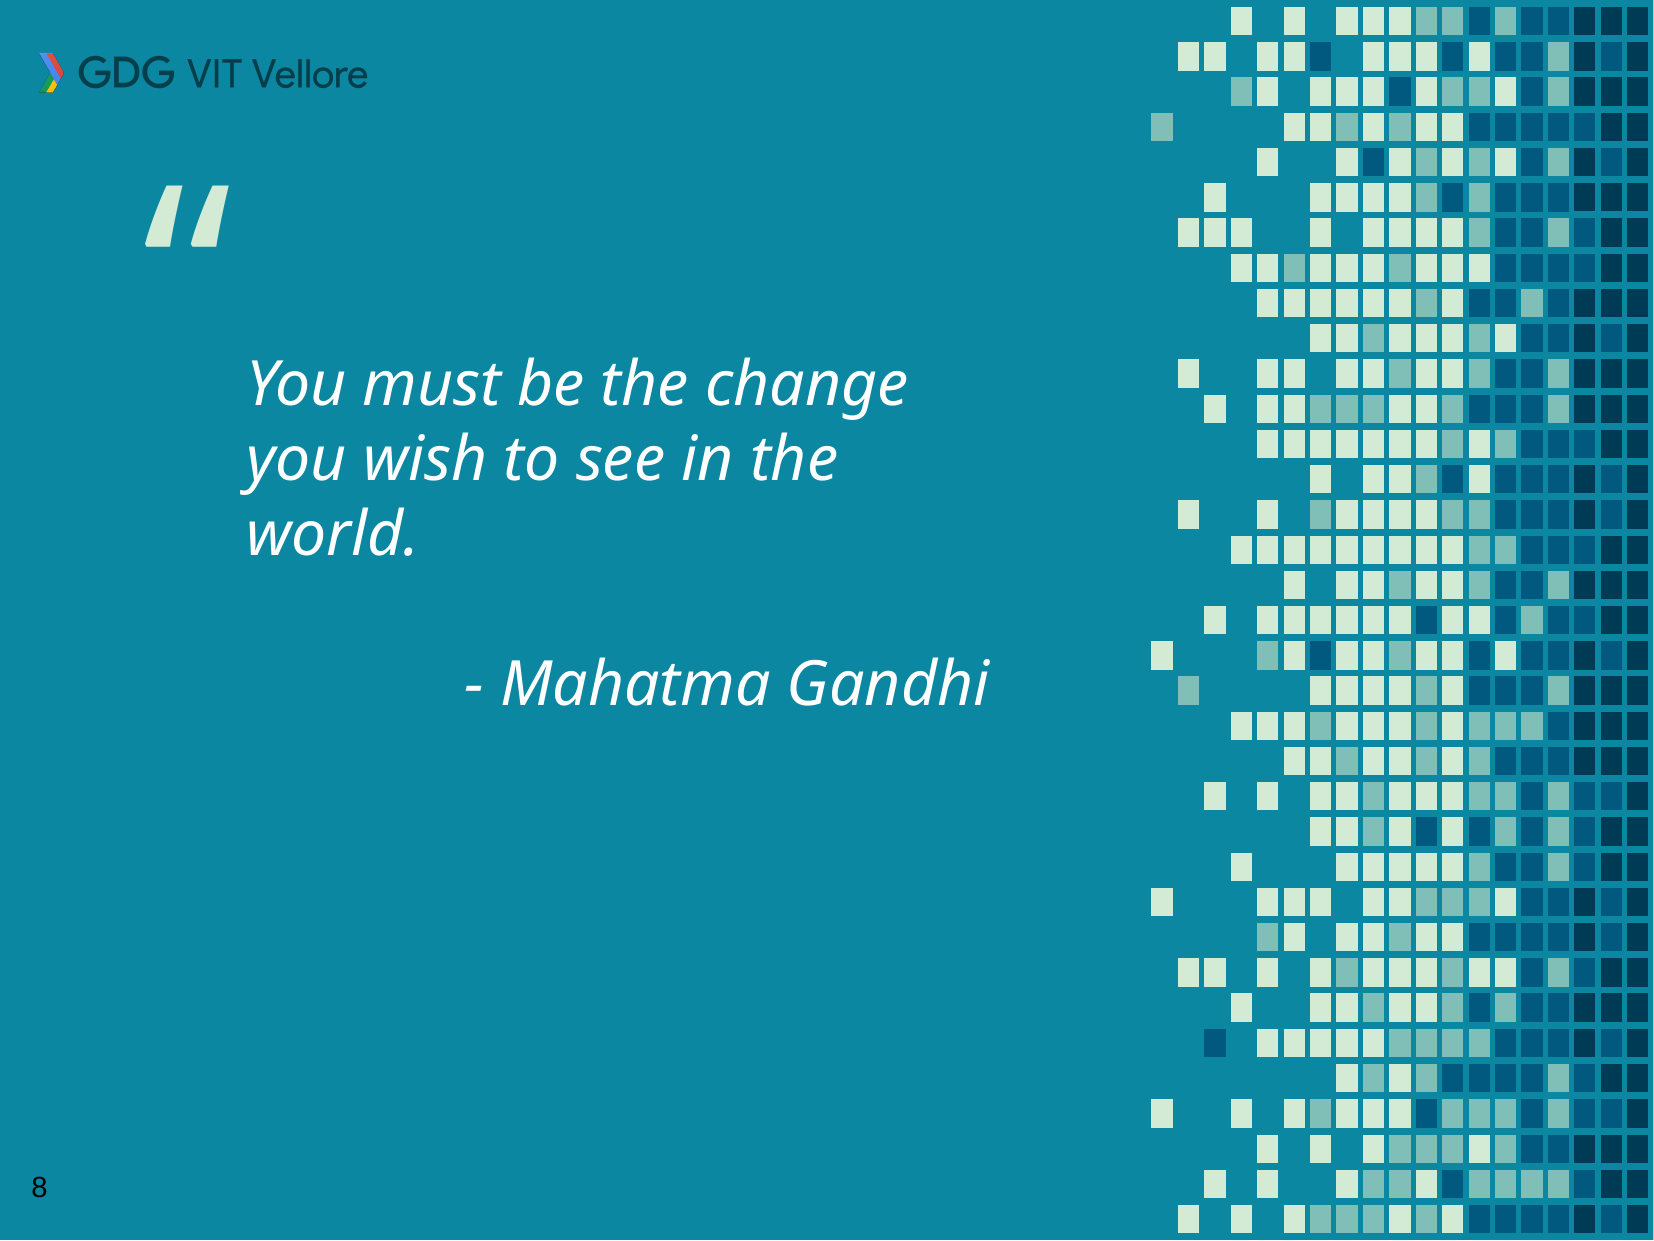

# You must be the change you wish to see in the world.
- Mahatma Gandhi